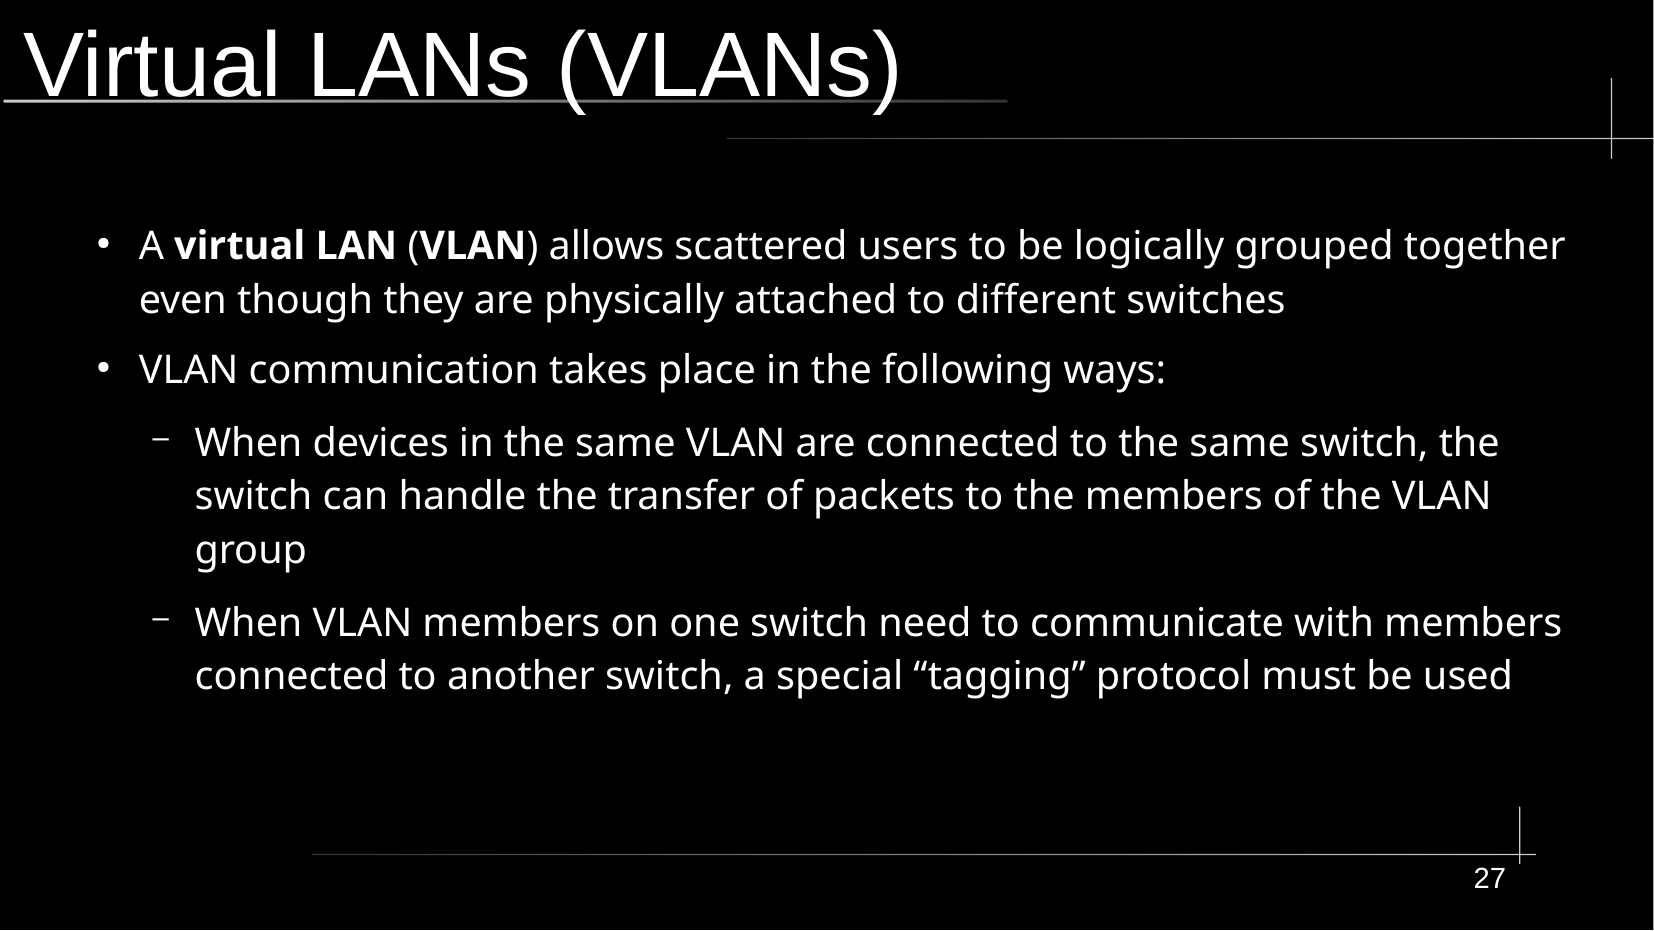

# Virtual LANs (VLANs)
A virtual LAN (VLAN) allows scattered users to be logically grouped together even though they are physically attached to different switches
VLAN communication takes place in the following ways:
When devices in the same VLAN are connected to the same switch, the switch can handle the transfer of packets to the members of the VLAN group
When VLAN members on one switch need to communicate with members connected to another switch, a special “tagging” protocol must be used
27